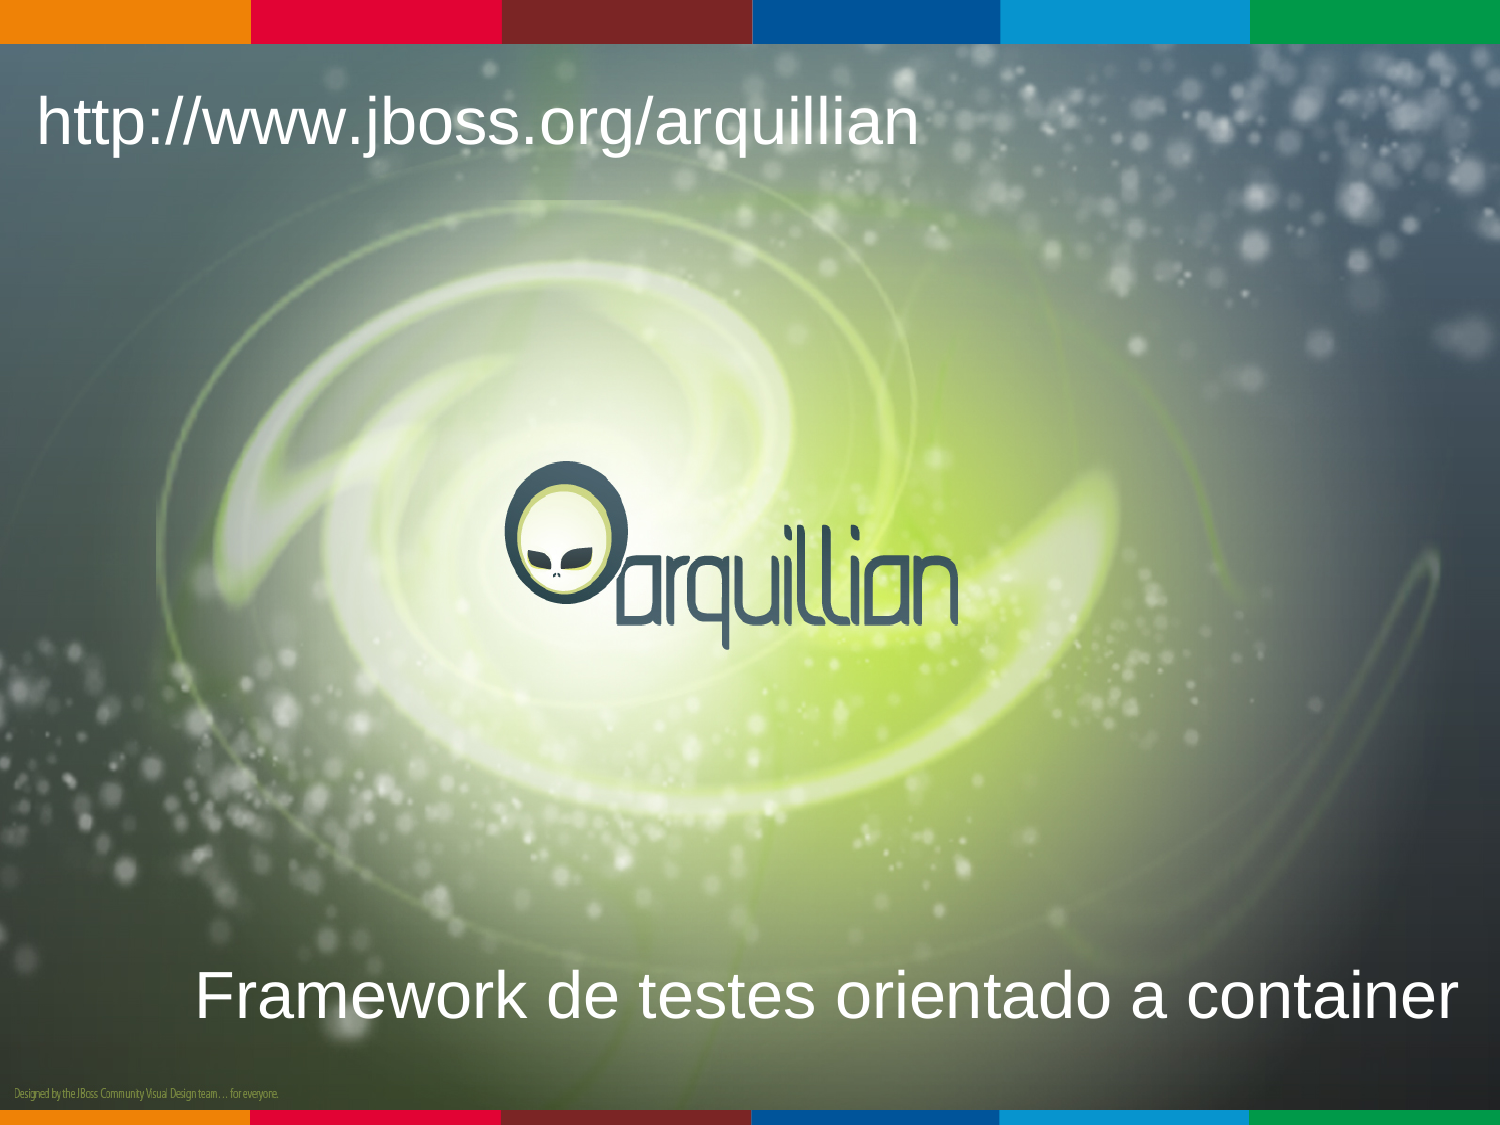

#
http://www.jboss.org/arquillian
Framework de testes orientado a container